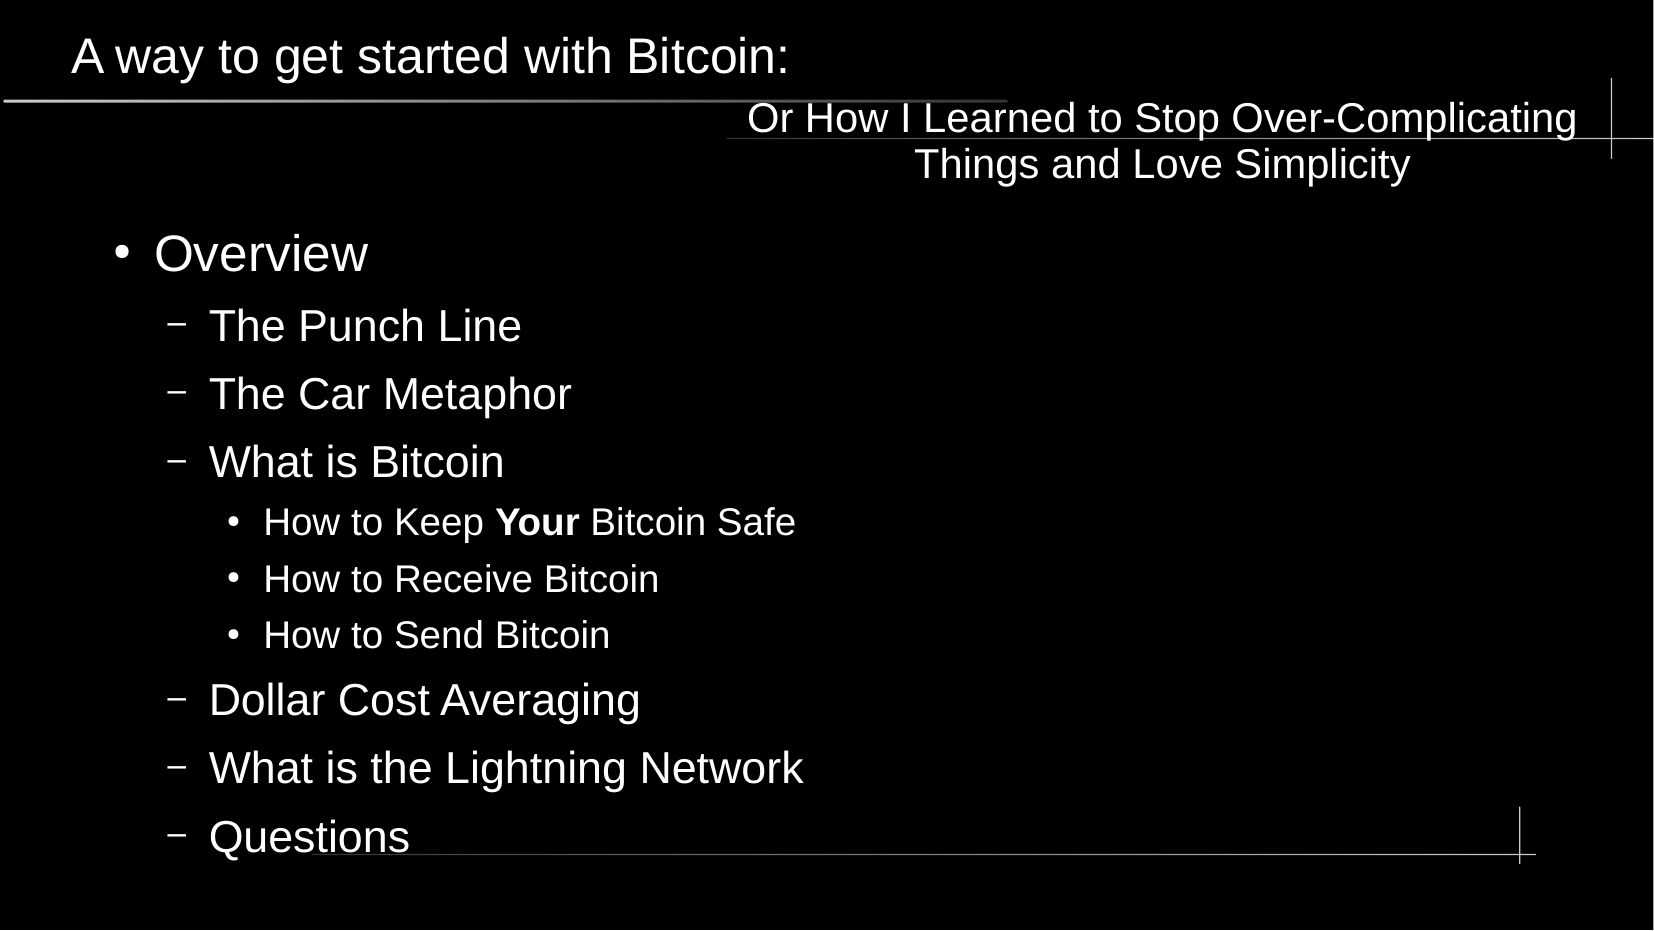

A way to get started with Bitcoin:
Or How I Learned to Stop Over-Complicating Things and Love Simplicity
# Overview
The Punch Line
The Car Metaphor
What is Bitcoin
How to Keep Your Bitcoin Safe
How to Receive Bitcoin
How to Send Bitcoin
Dollar Cost Averaging
What is the Lightning Network
Questions